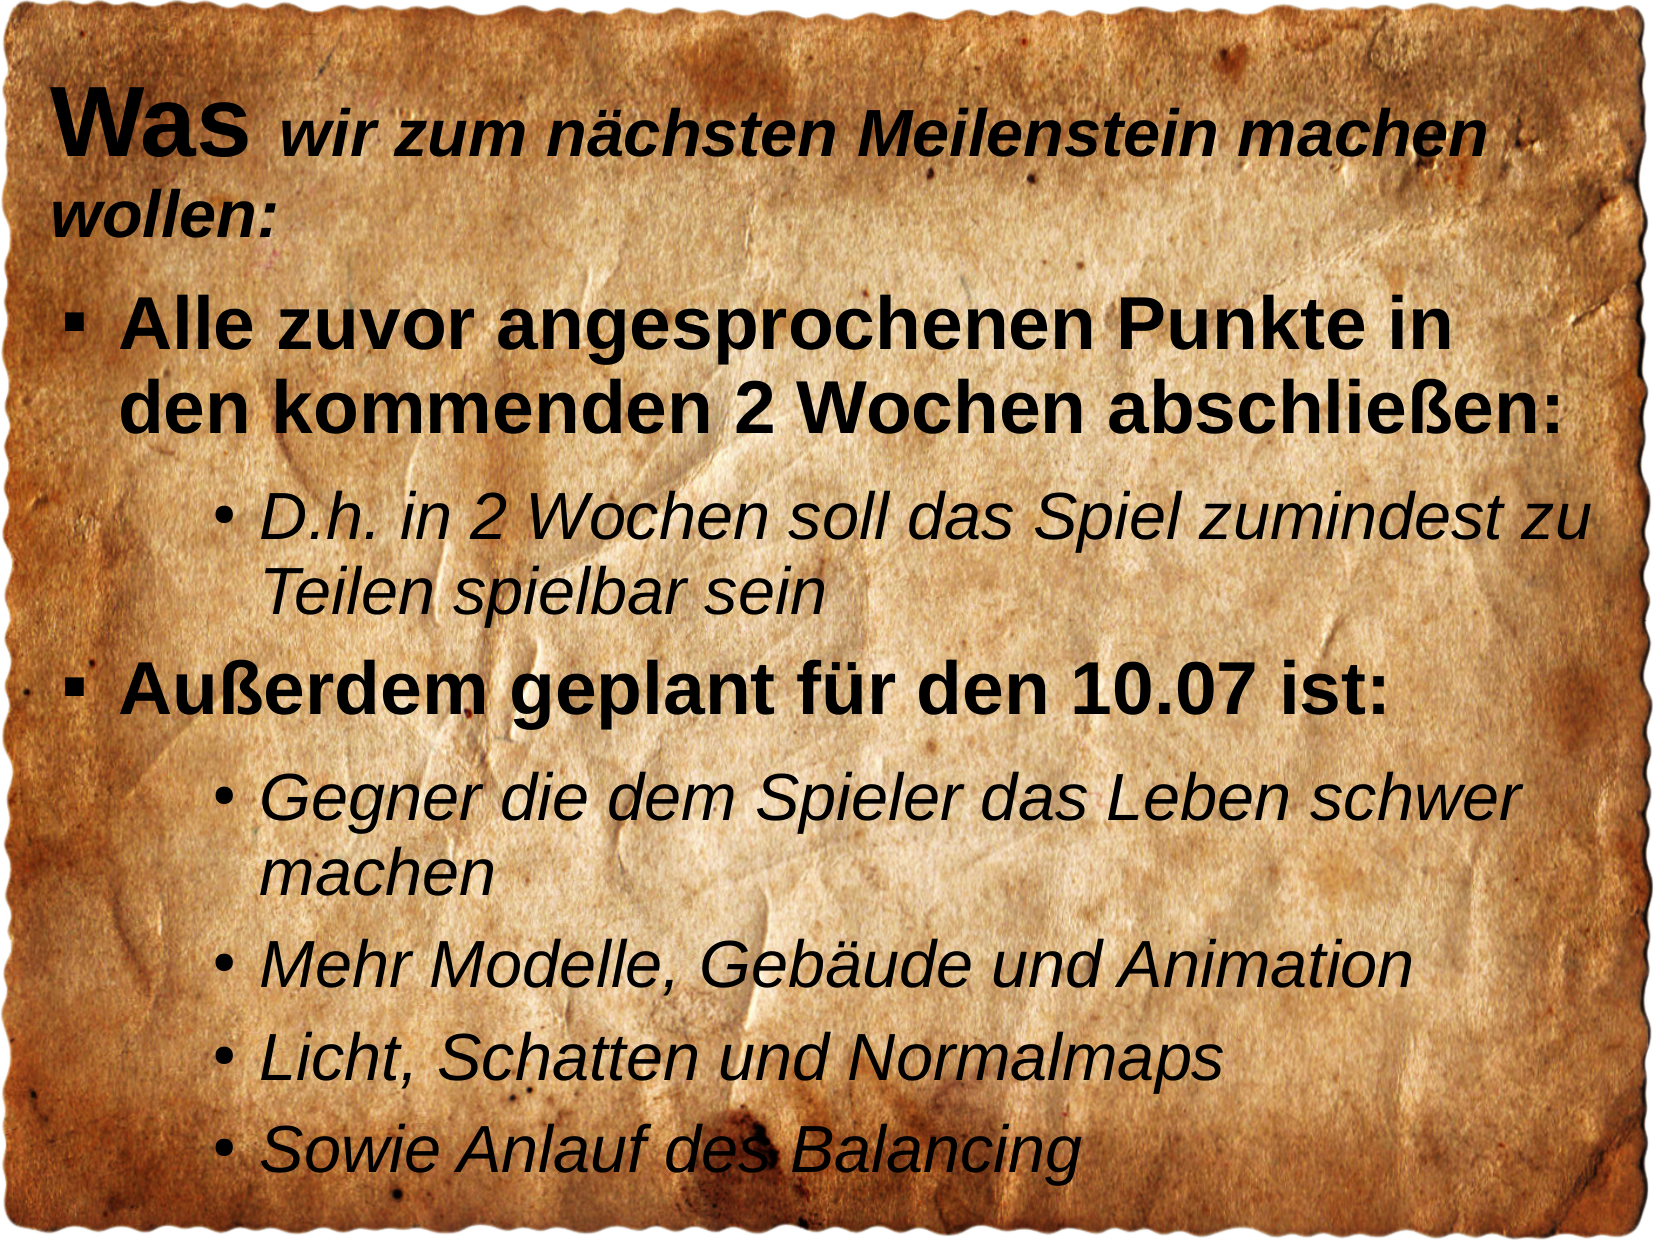

Was wir zum nächsten Meilenstein machen
wollen:
# Alle zuvor angesprochenen Punkte in den kommenden 2 Wochen abschließen:
D.h. in 2 Wochen soll das Spiel zumindest zu Teilen spielbar sein
Außerdem geplant für den 10.07 ist:
Gegner die dem Spieler das Leben schwer machen
Mehr Modelle, Gebäude und Animation
Licht, Schatten und Normalmaps
Sowie Anlauf des Balancing